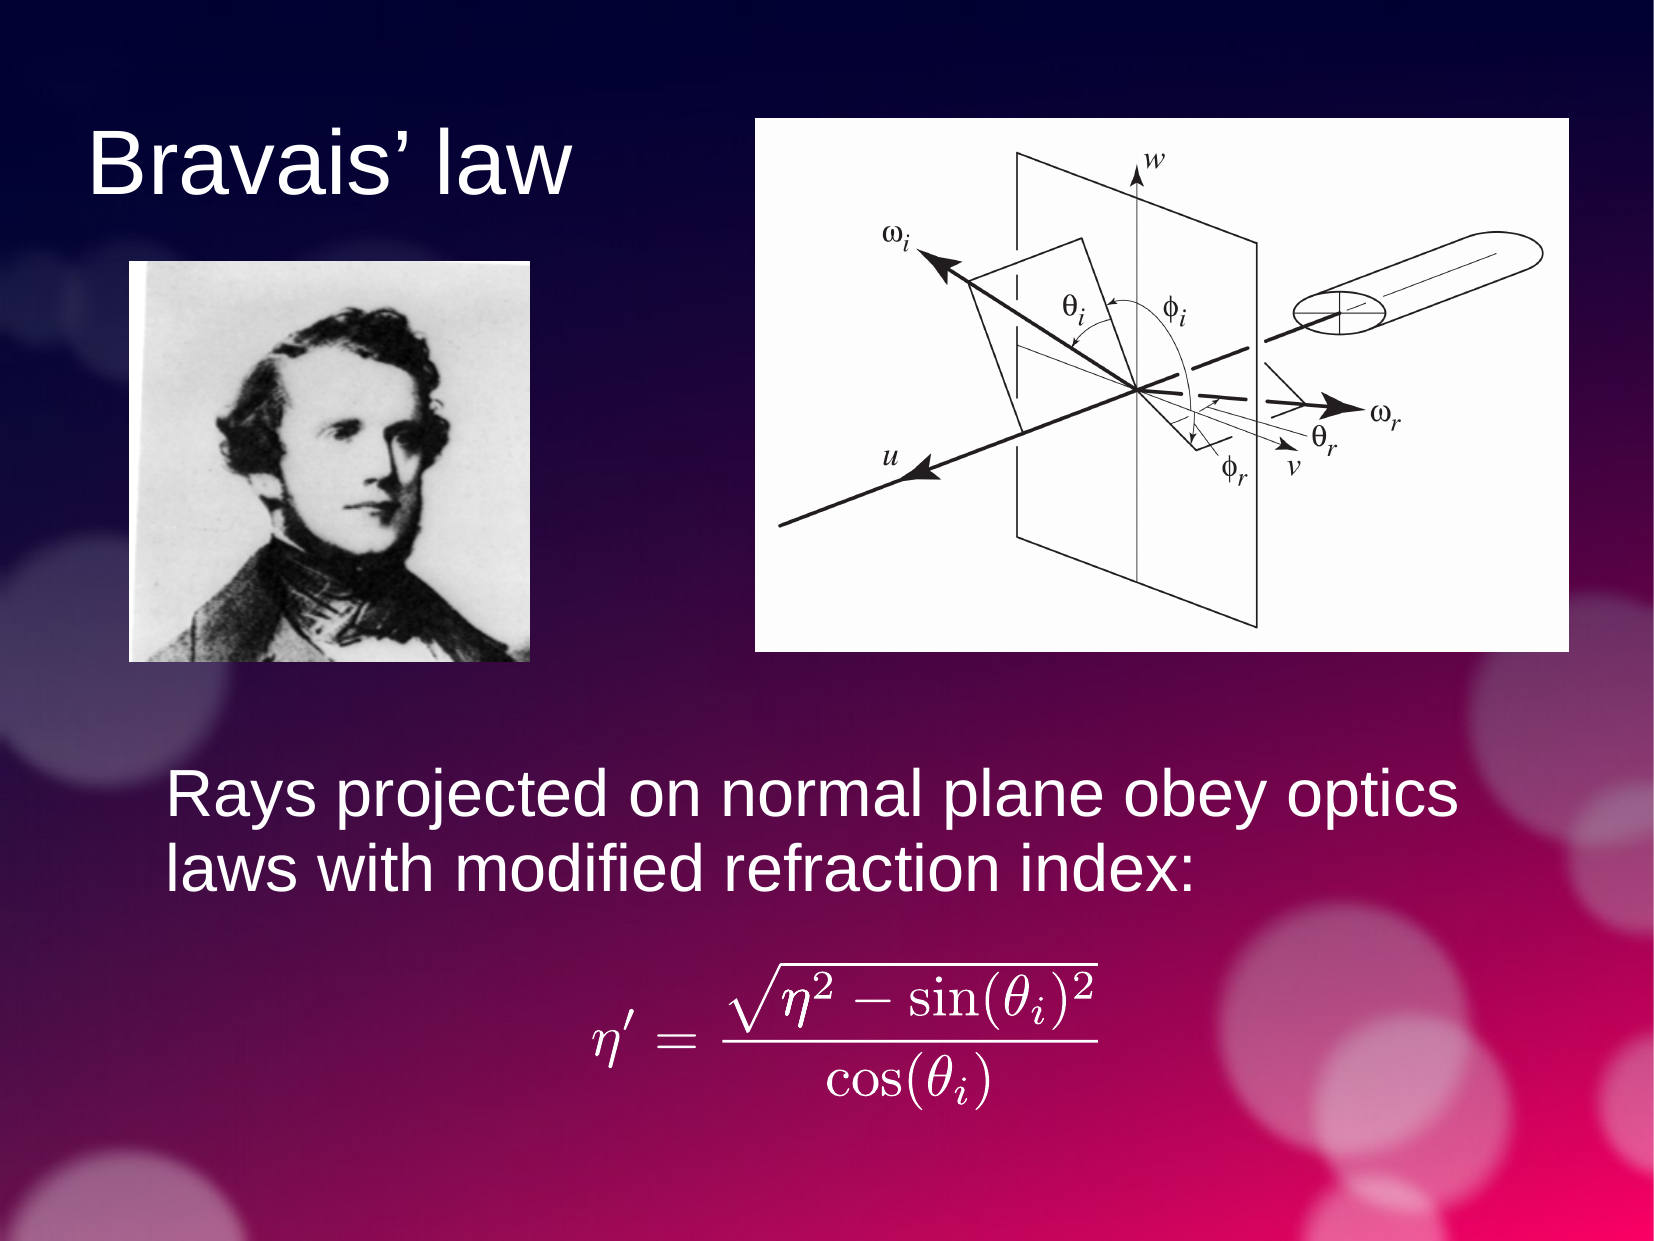

# Bravais’ law
Rays projected on normal plane obey optics laws with modified refraction index: